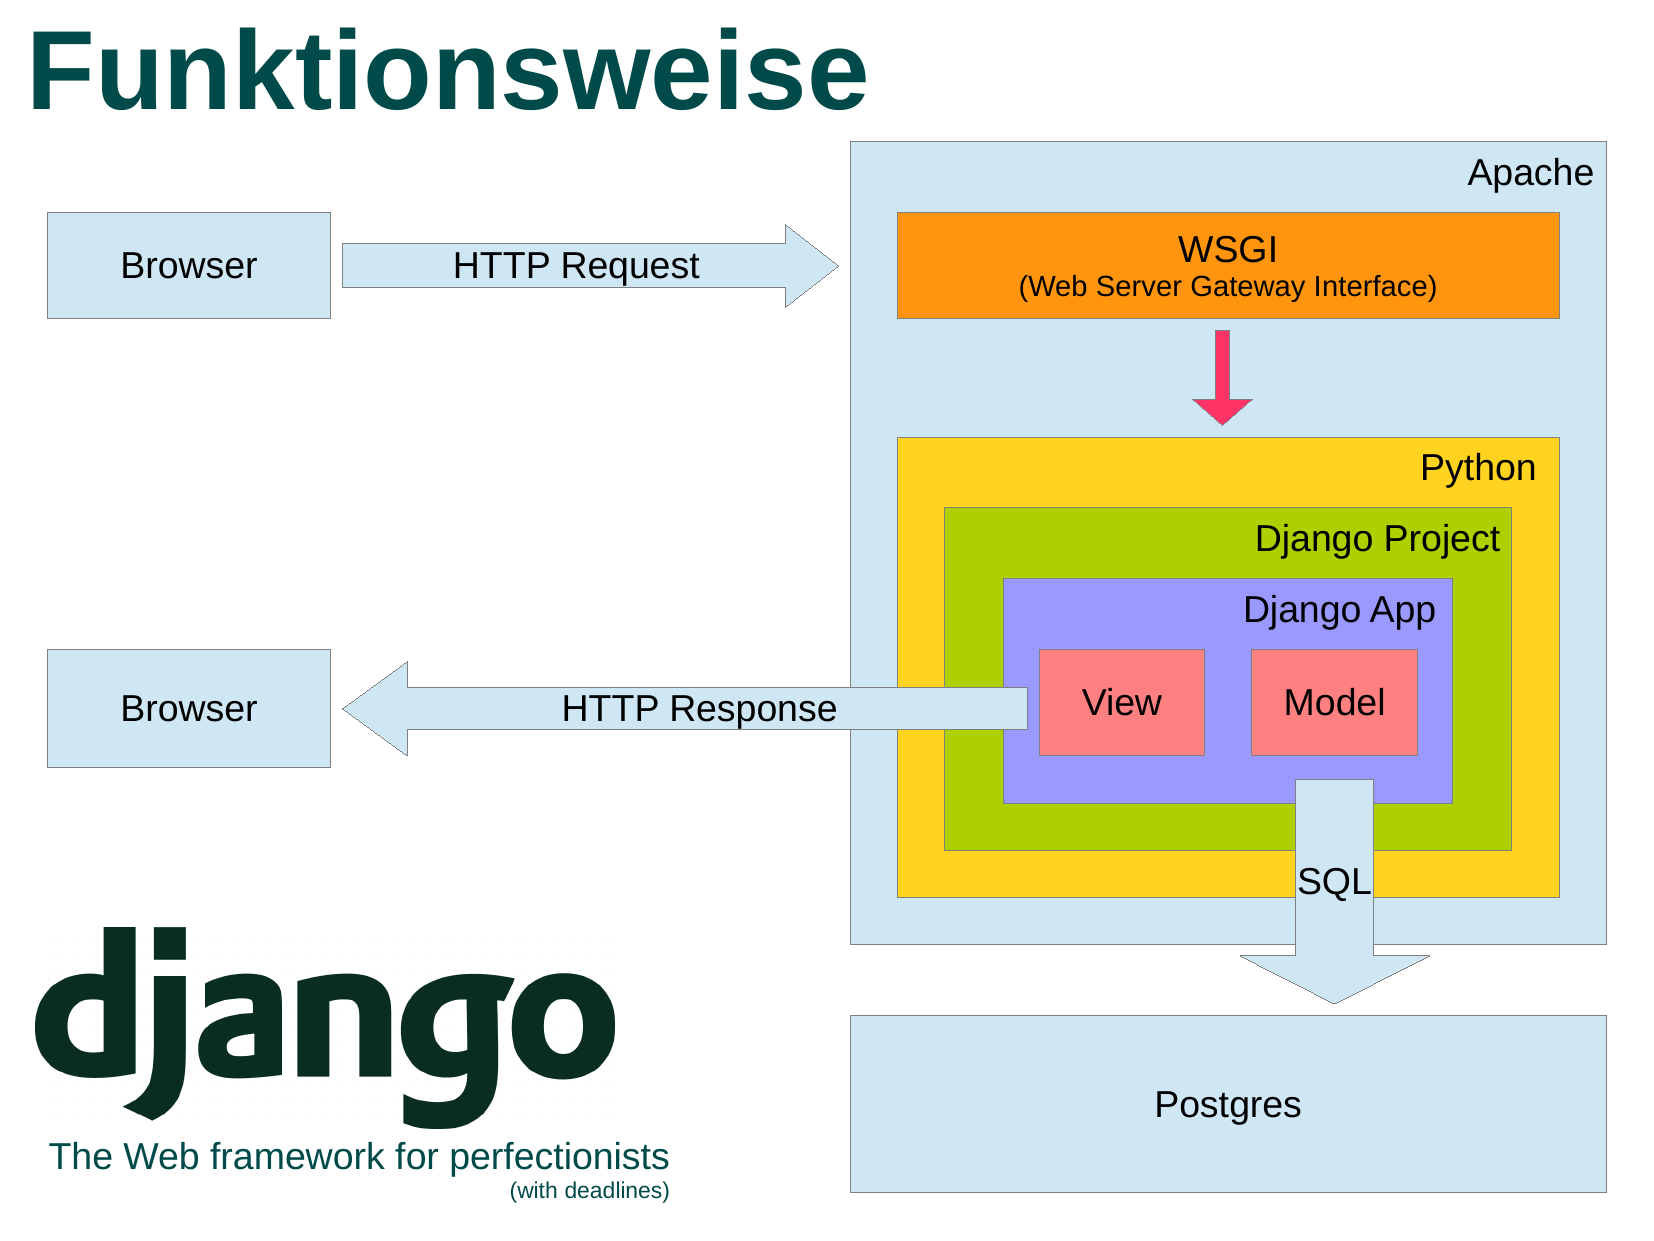

Funktionsweise
Apache
Browser
WSGI
(Web Server Gateway Interface)
HTTP Request
Python
Django Project
Django App
Browser
View
Model
HTTP Response
SQL
Postgres
The Web framework for perfectionists (with deadlines)